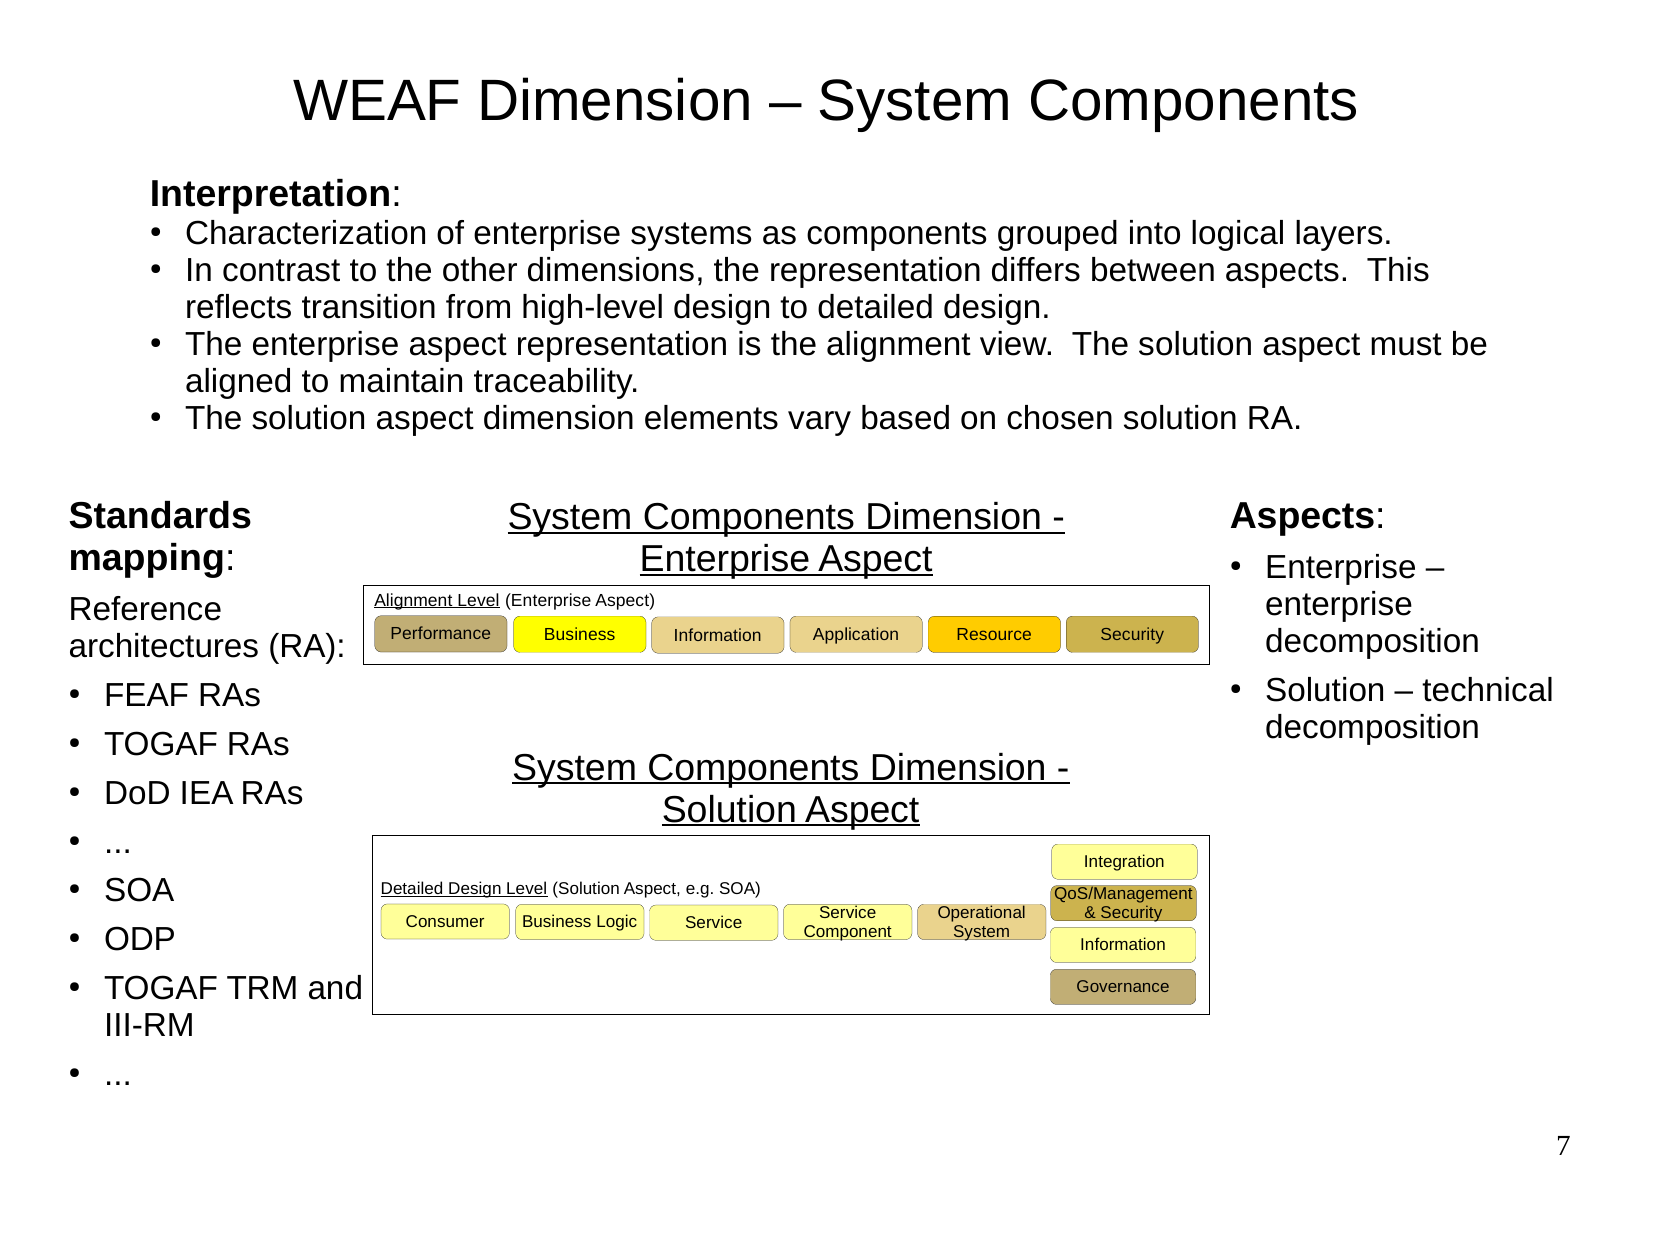

# WEAF Dimension – System Components
Interpretation:
Characterization of enterprise systems as components grouped into logical layers.
In contrast to the other dimensions, the representation differs between aspects. This reflects transition from high-level design to detailed design.
The enterprise aspect representation is the alignment view. The solution aspect must be aligned to maintain traceability.
The solution aspect dimension elements vary based on chosen solution RA.
Standards mapping:
Reference architectures (RA):
FEAF RAs
TOGAF RAs
DoD IEA RAs
...
SOA
ODP
TOGAF TRM and III-RM
...
Aspects:
Enterprise – enterprise decomposition
Solution – technical decomposition
System Components Dimension -
Enterprise Aspect
System Components Dimension -
Solution Aspect
7